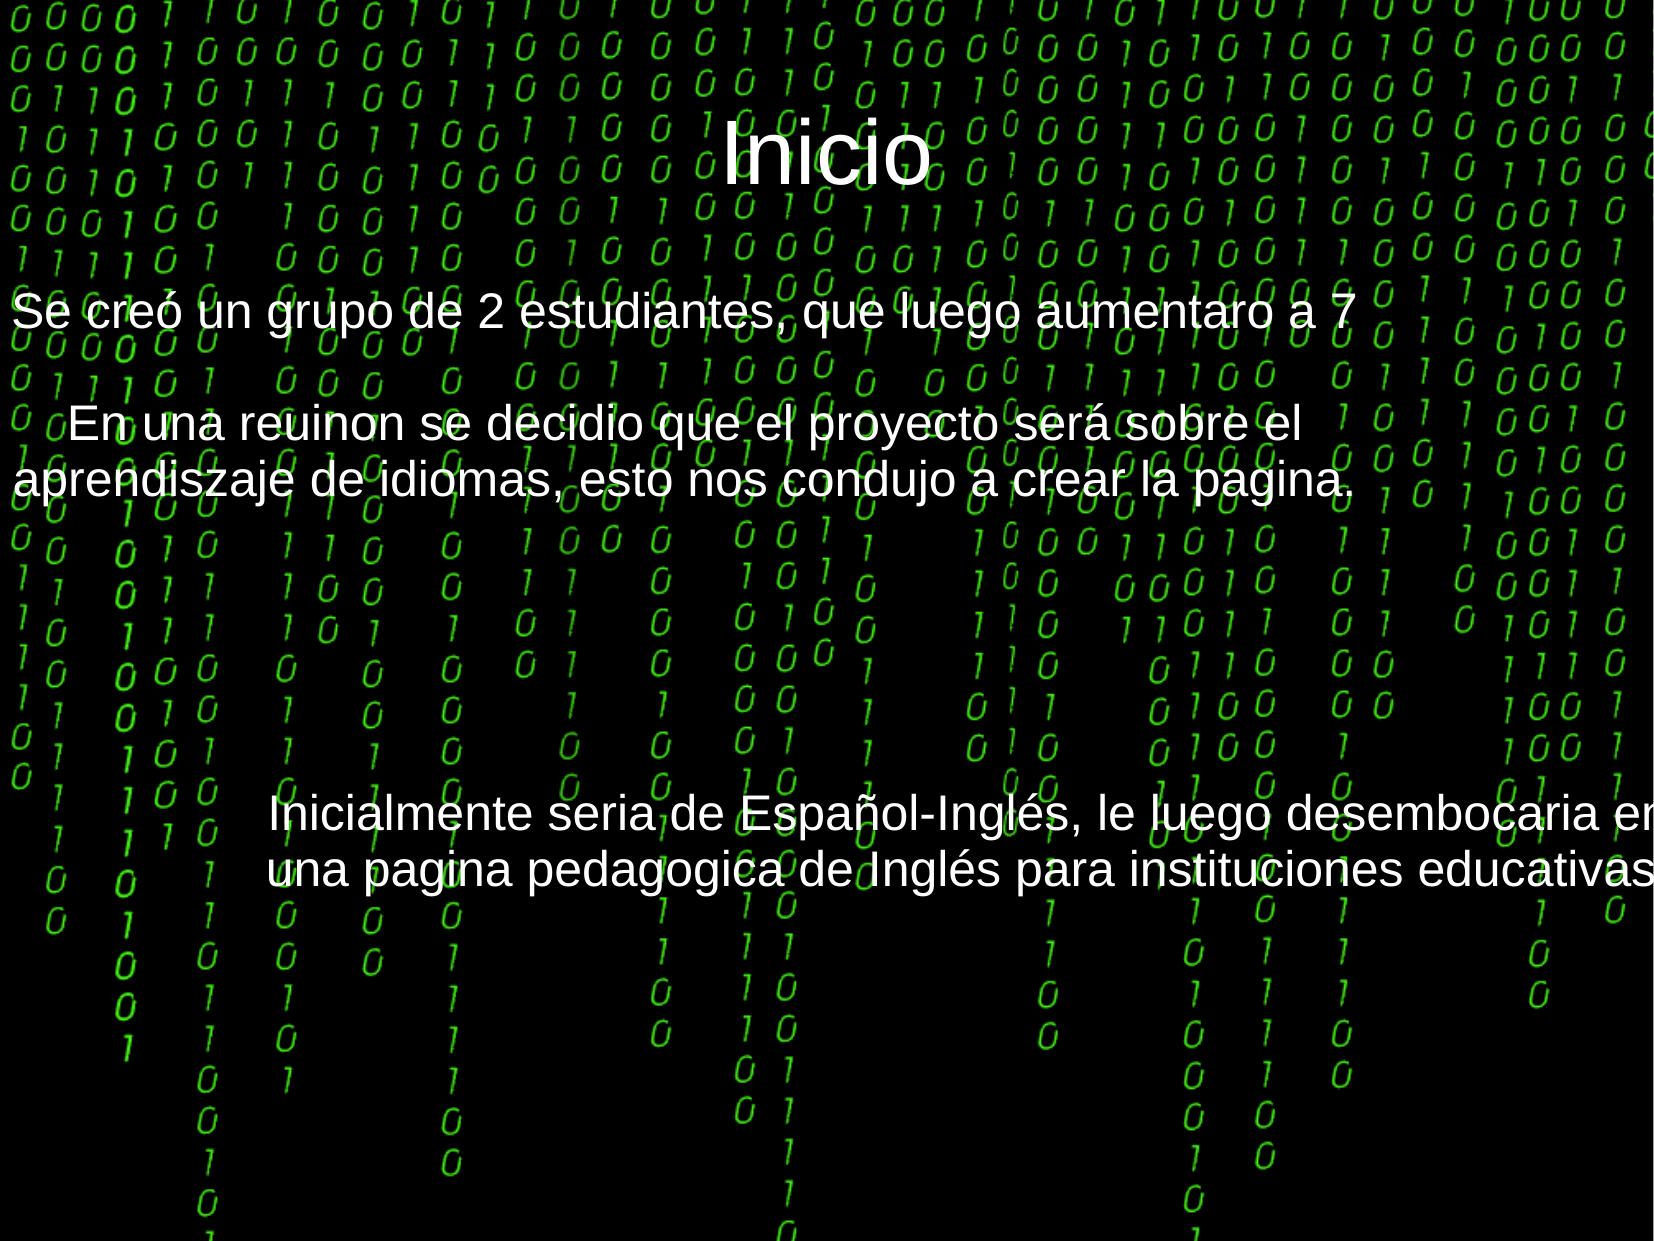

# Inicio
Se creó un grupo de 2 estudiantes, que luego aumentaro a 7
En una reuinon se decidio que el proyecto será sobre el aprendiszaje de idiomas, esto nos condujo a crear la pagina.
Inicialmente seria de Español-Inglés, le luego desembocaria en
una pagina pedagogica de Inglés para instituciones educativas